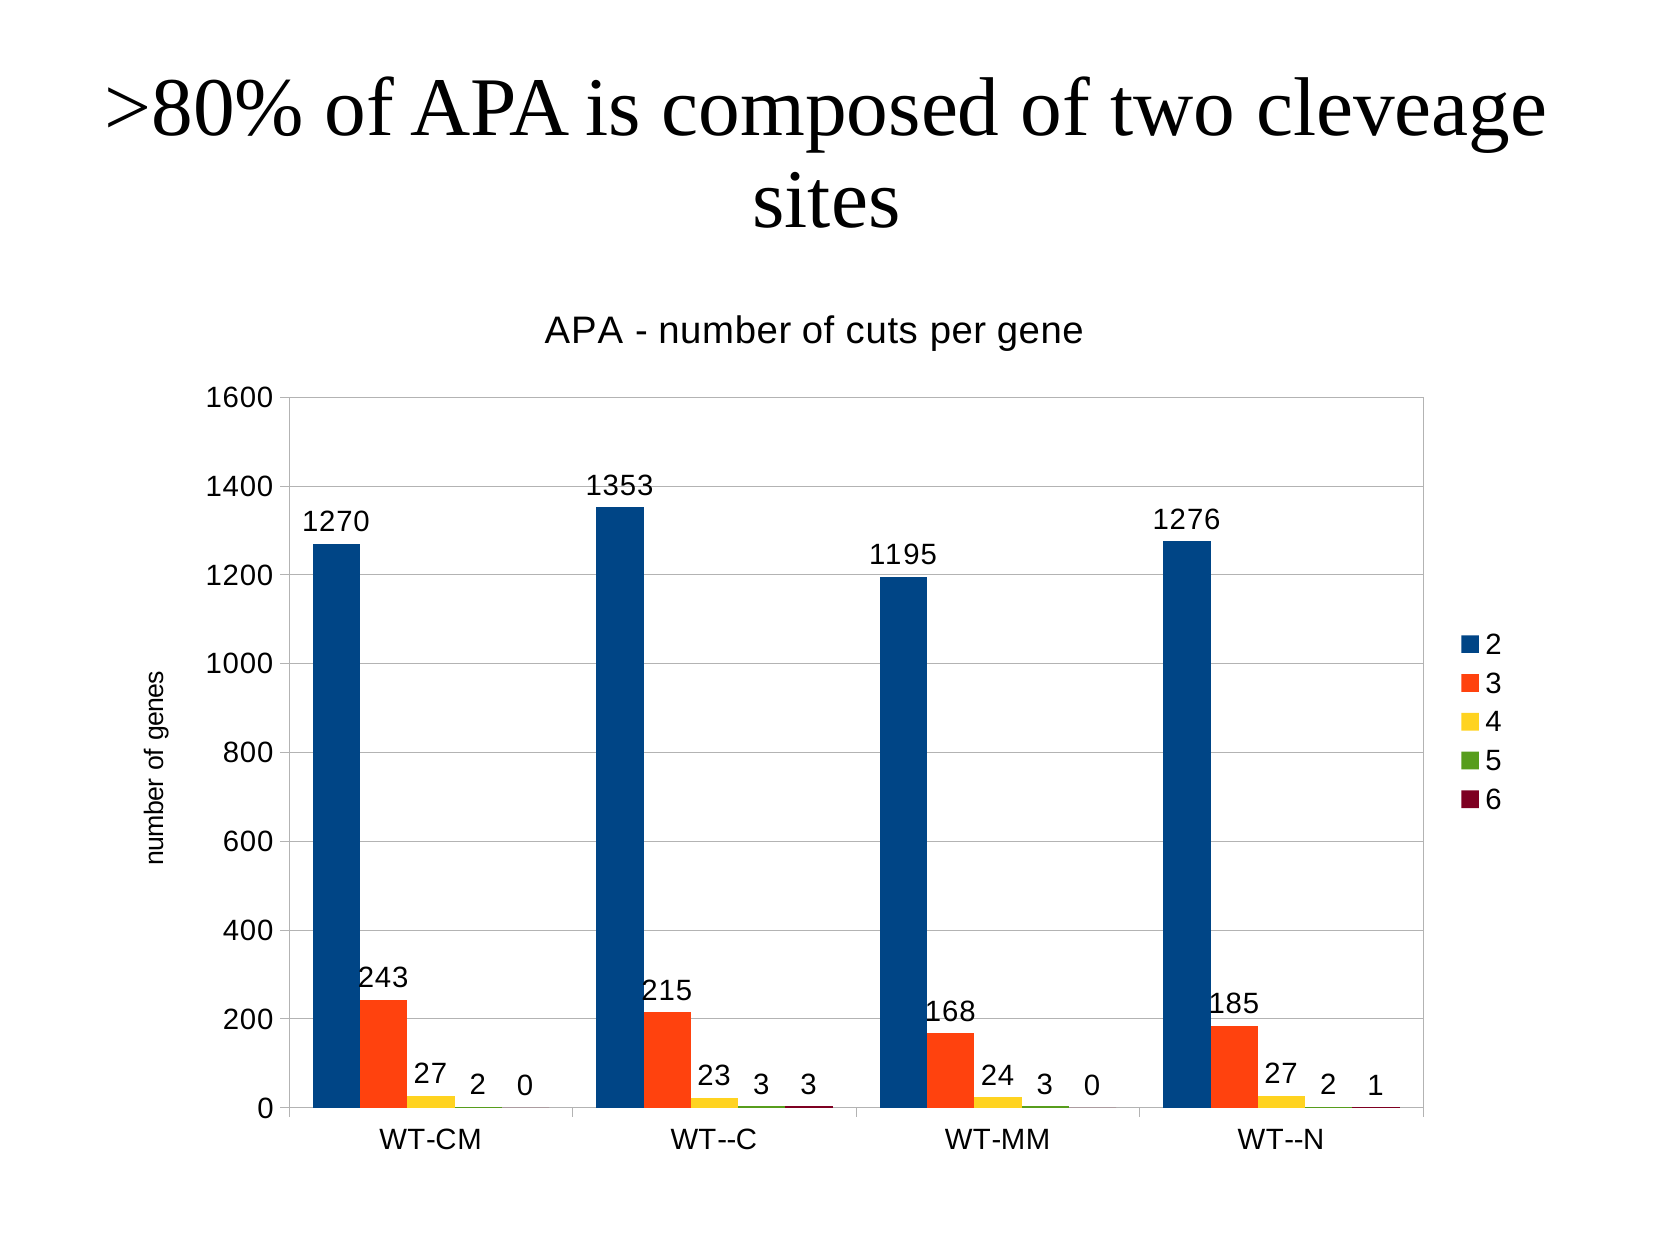

# >80% of APA is composed of two cleveage sites
### Chart: APA - number of cuts per gene
| Category | 2 | 3 | 4 | 5 | 6 |
|---|---|---|---|---|---|
| WT-CM | 1270.0 | 243.0 | 27.0 | 2.0 | 0.0 |
| WT--C | 1353.0 | 215.0 | 23.0 | 3.0 | 3.0 |
| WT-MM | 1195.0 | 168.0 | 24.0 | 3.0 | 0.0 |
| WT--N | 1276.0 | 185.0 | 27.0 | 2.0 | 1.0 |